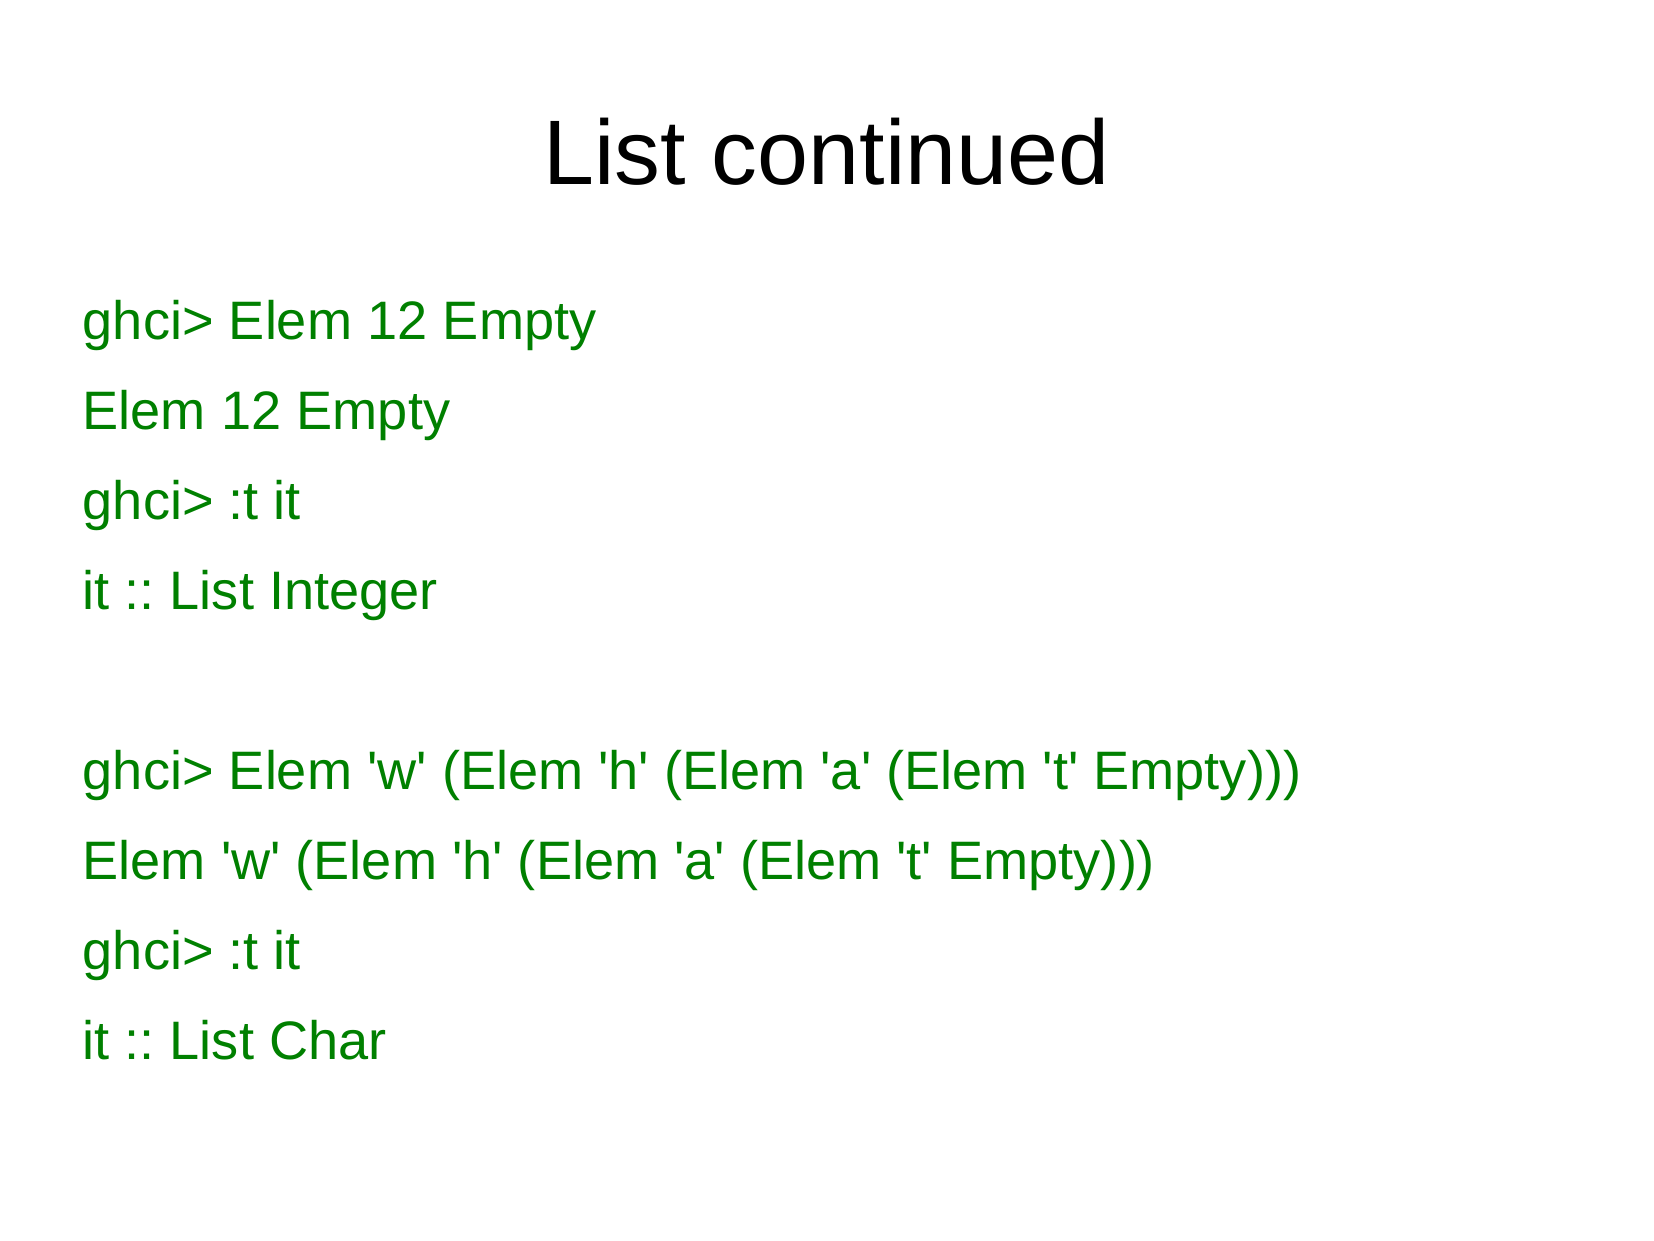

# List continued
ghci> Elem 12 Empty
Elem 12 Empty
ghci> :t it
it :: List Integer
ghci> Elem 'w' (Elem 'h' (Elem 'a' (Elem 't' Empty)))
Elem 'w' (Elem 'h' (Elem 'a' (Elem 't' Empty)))
ghci> :t it
it :: List Char